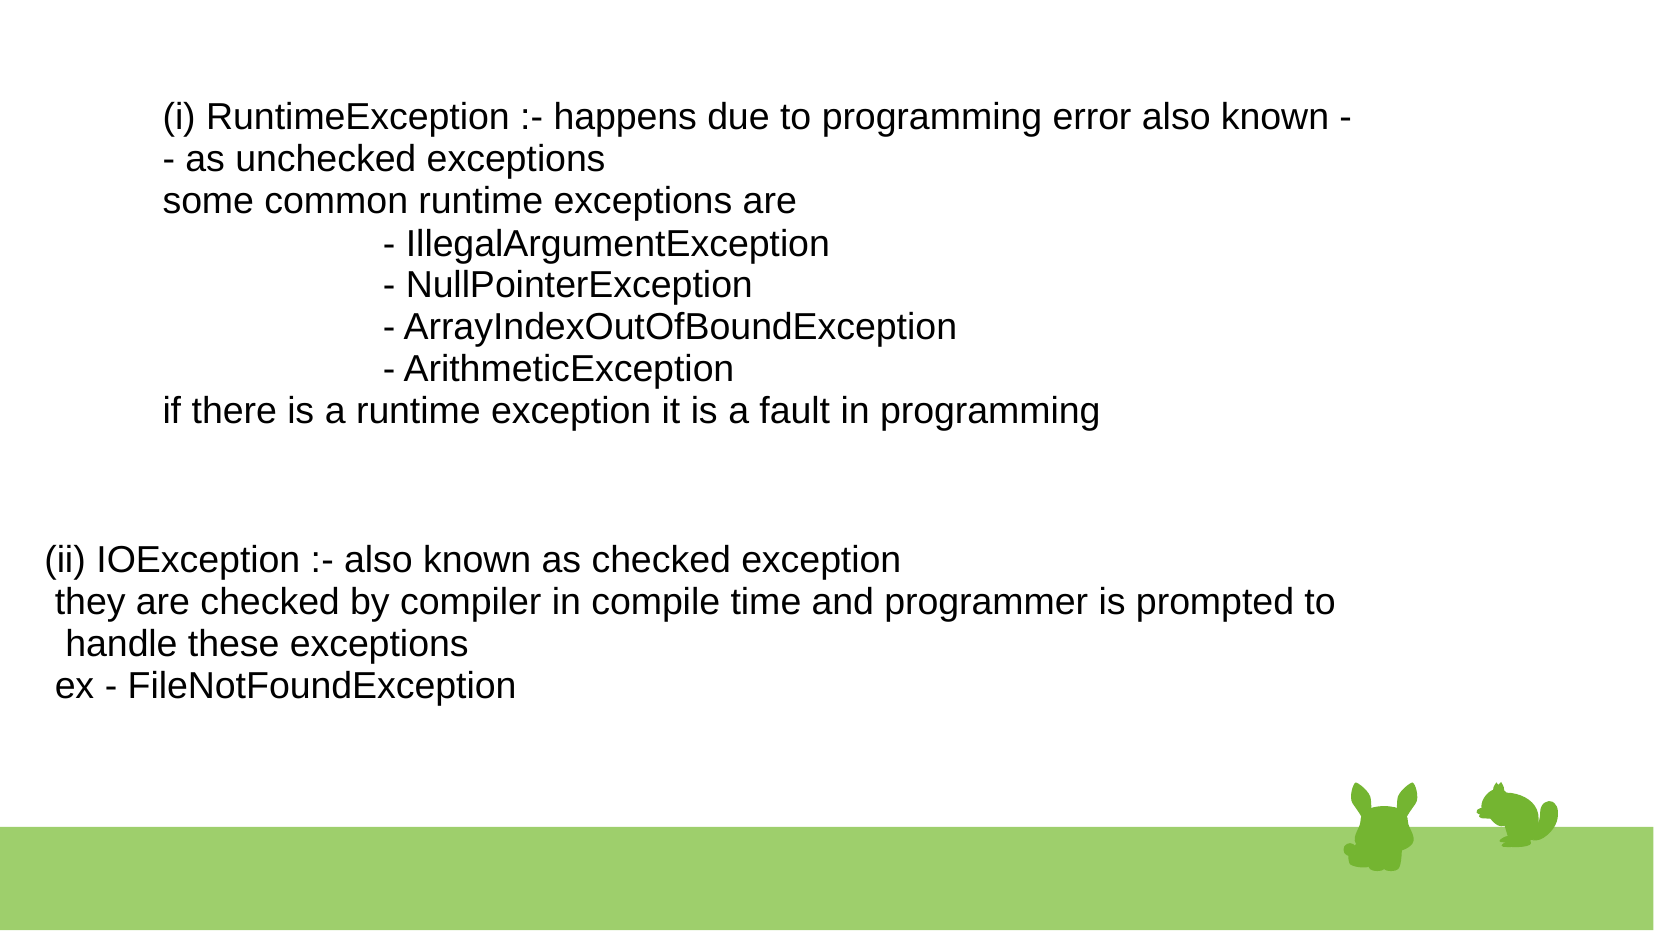

(i) RuntimeException :- happens due to programming error also known -
- as unchecked exceptions
some common runtime exceptions are
 - IllegalArgumentException
 - NullPointerException
 - ArrayIndexOutOfBoundException
 - ArithmeticException
if there is a runtime exception it is a fault in programming
(ii) IOException :- also known as checked exception
 they are checked by compiler in compile time and programmer is prompted to
 handle these exceptions
 ex - FileNotFoundException